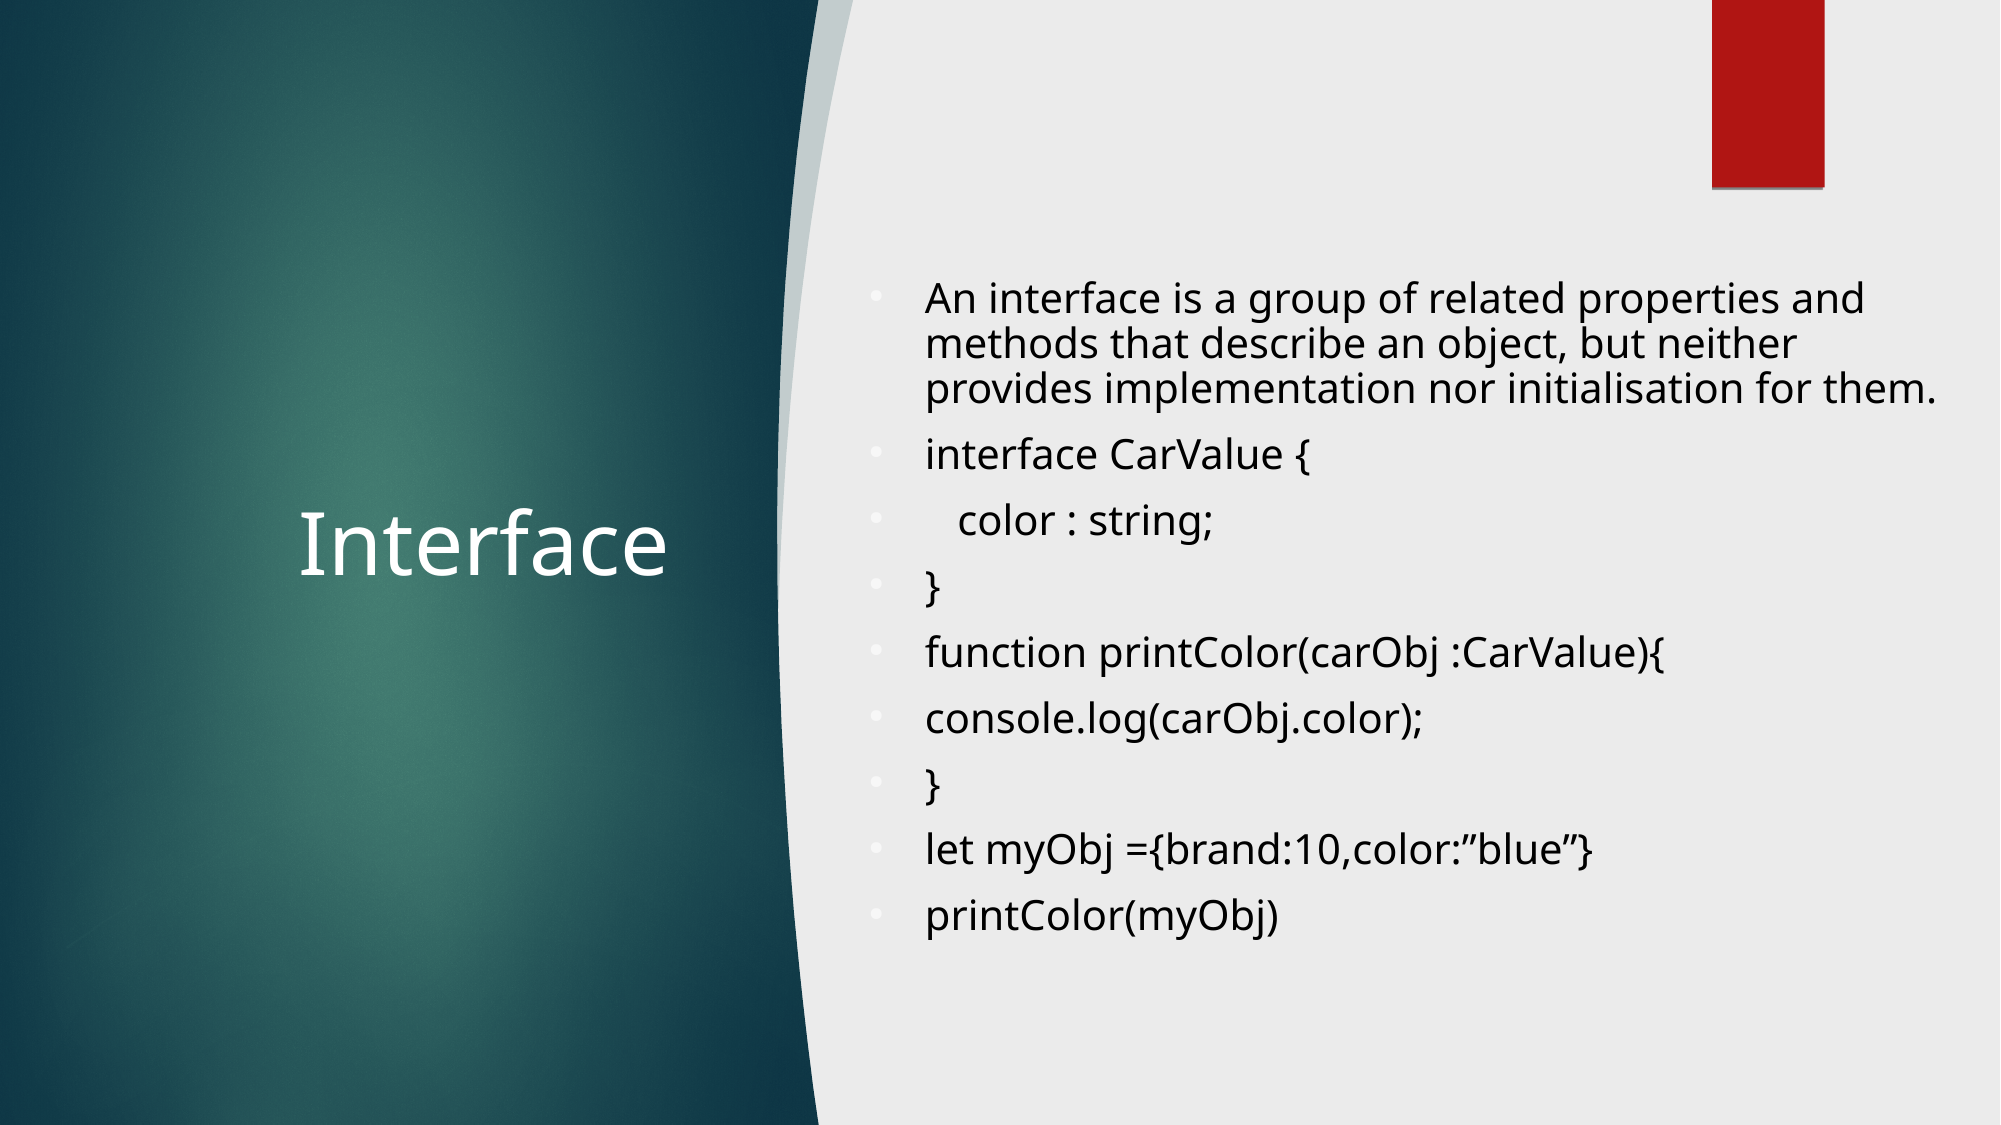

# Interface
An interface is a group of related properties and methods that describe an object, but neither provides implementation nor initialisation for them.
interface CarValue {
 color : string;
}
function printColor(carObj :CarValue){
console.log(carObj.color);
}
let myObj ={brand:10,color:”blue”}
printColor(myObj)